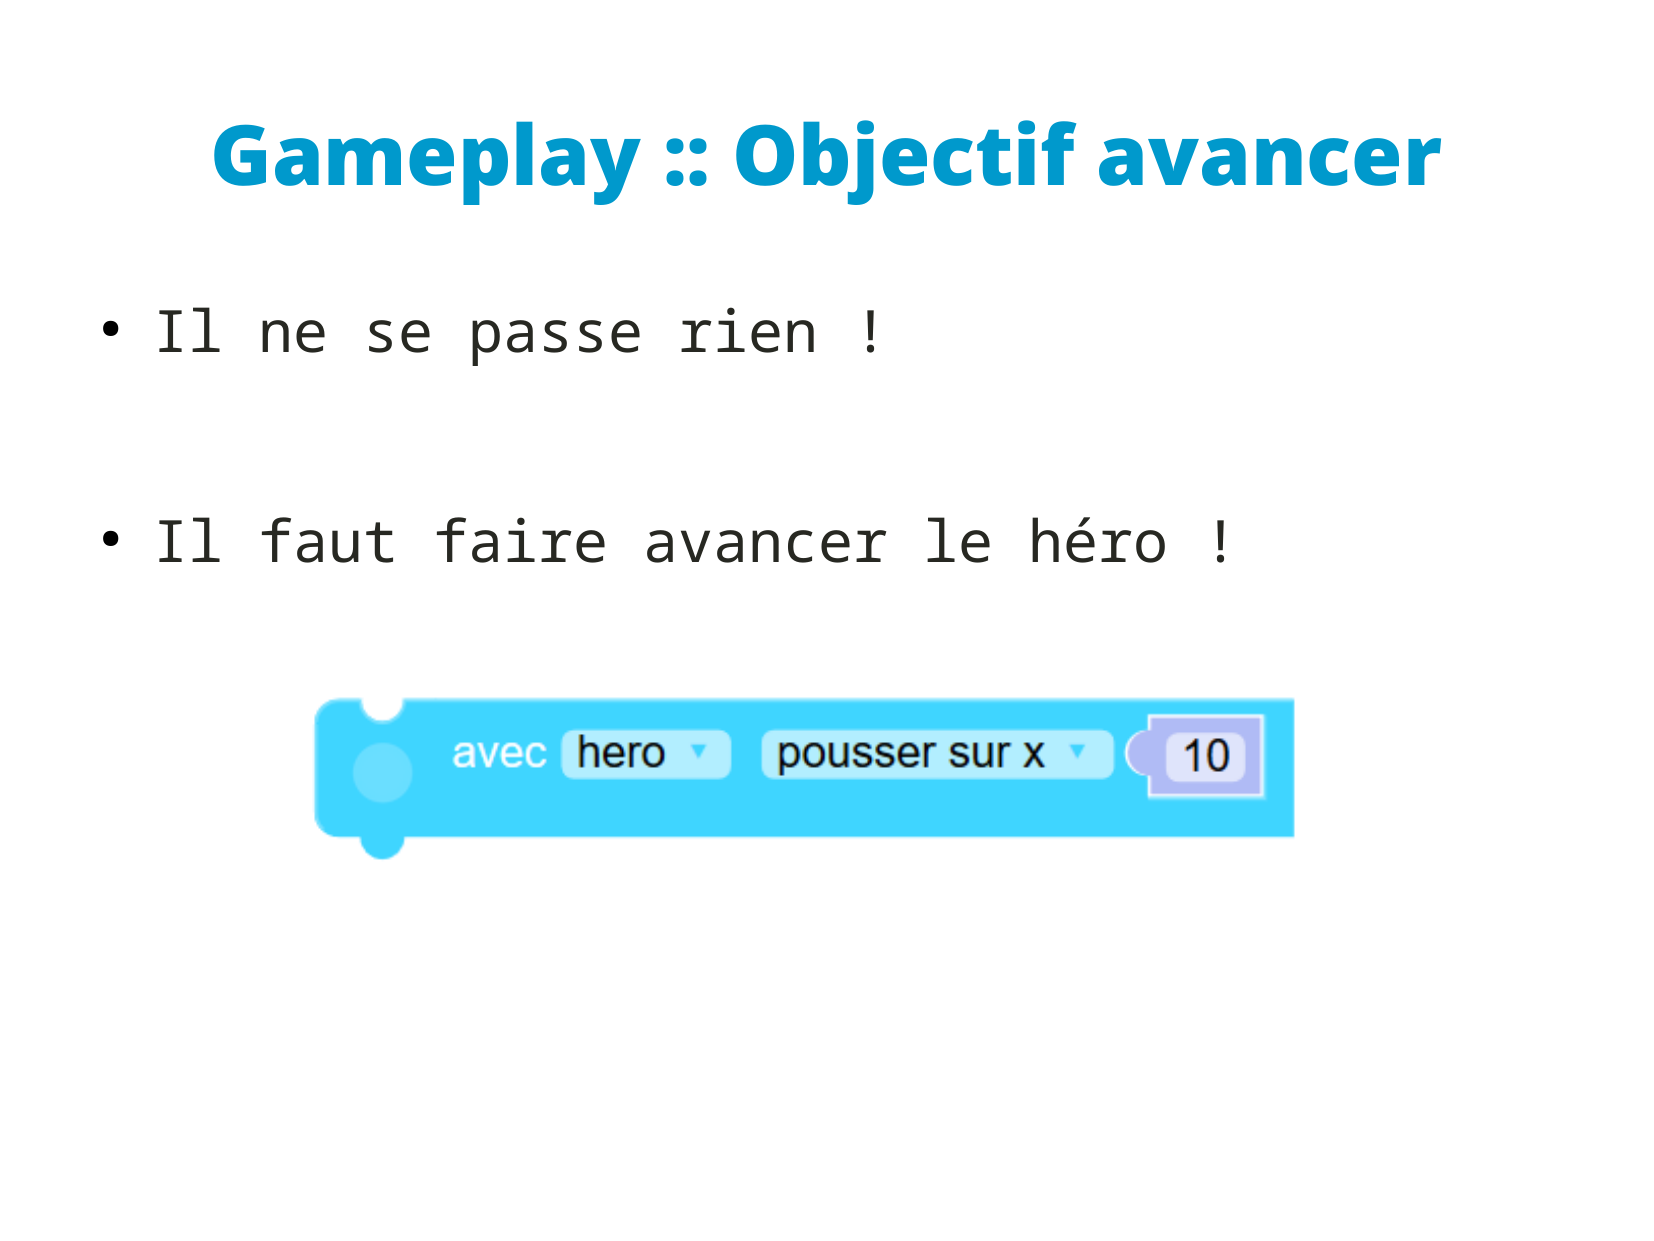

# Gameplay :: Objectif avancer
Il ne se passe rien !
Il faut faire avancer le héro !